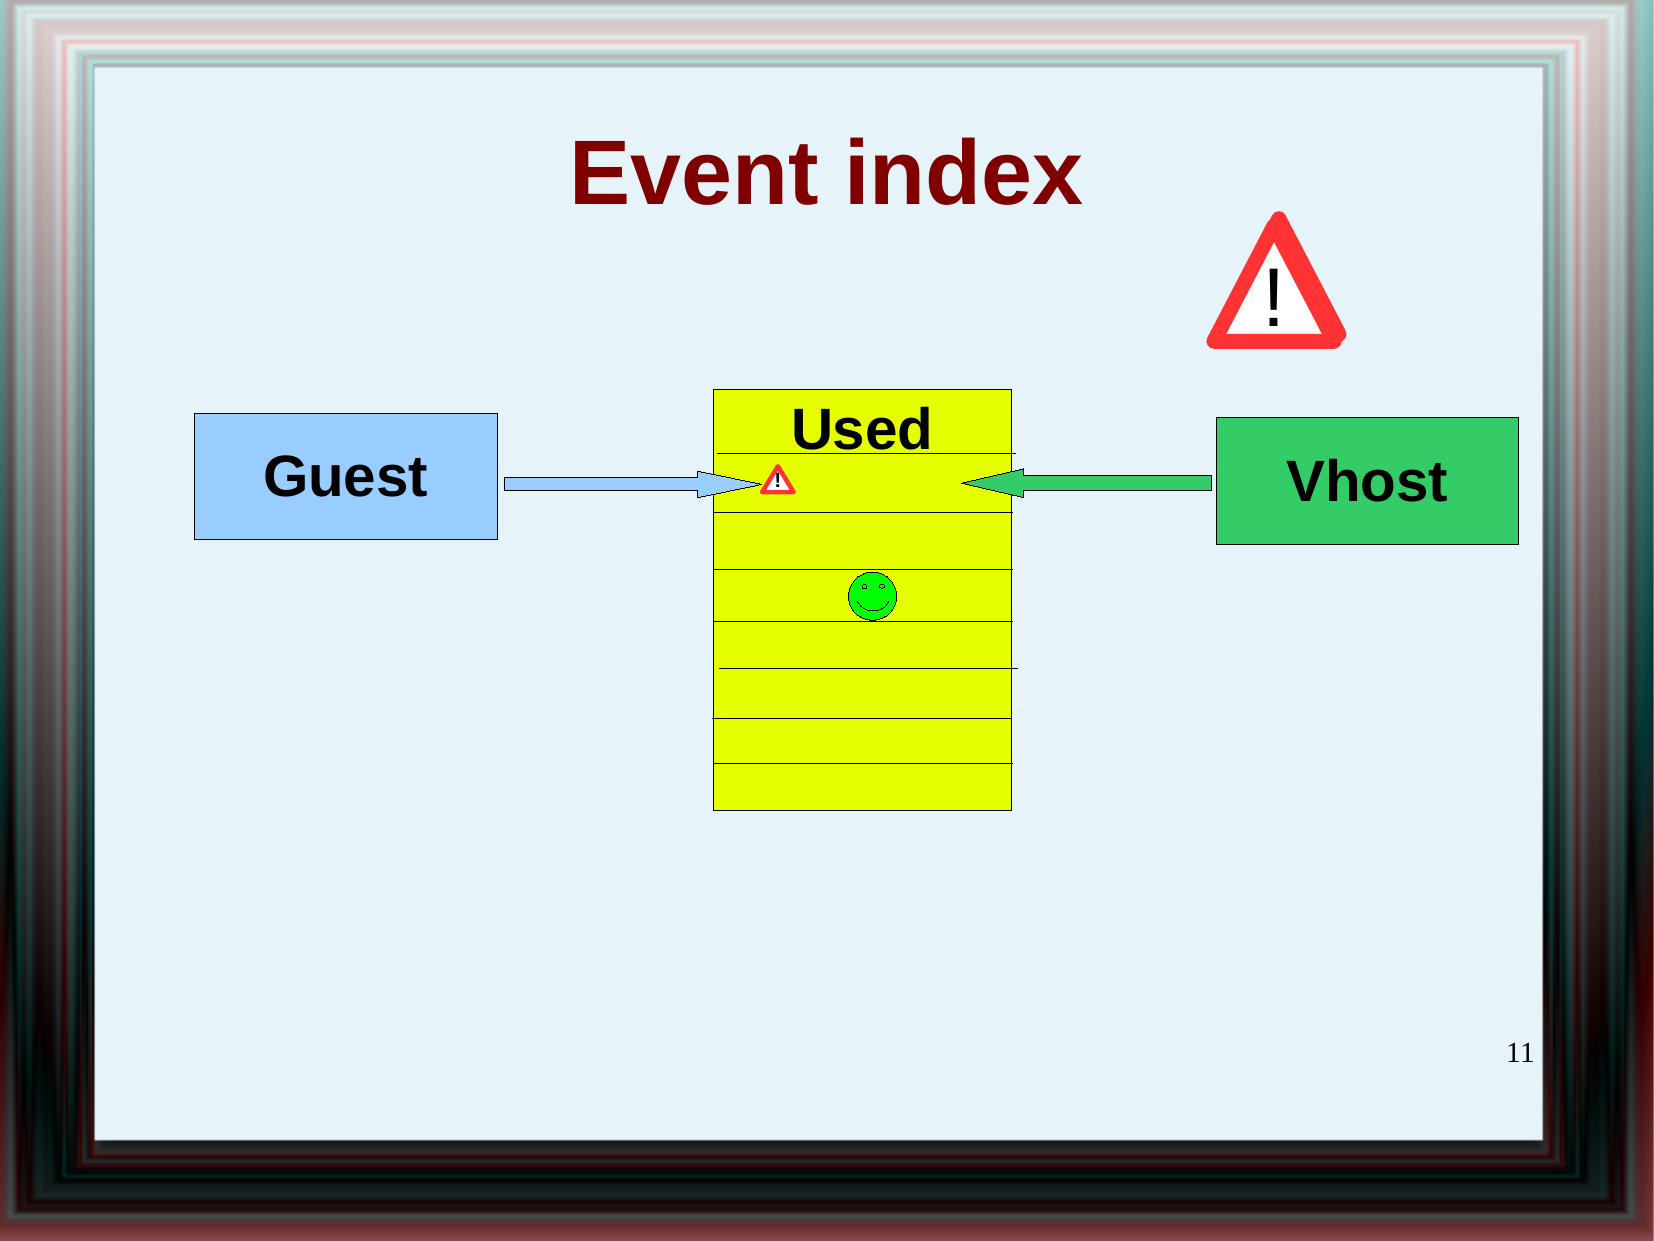

# Event index
!
!
Used
Guest
Vhost
!
11